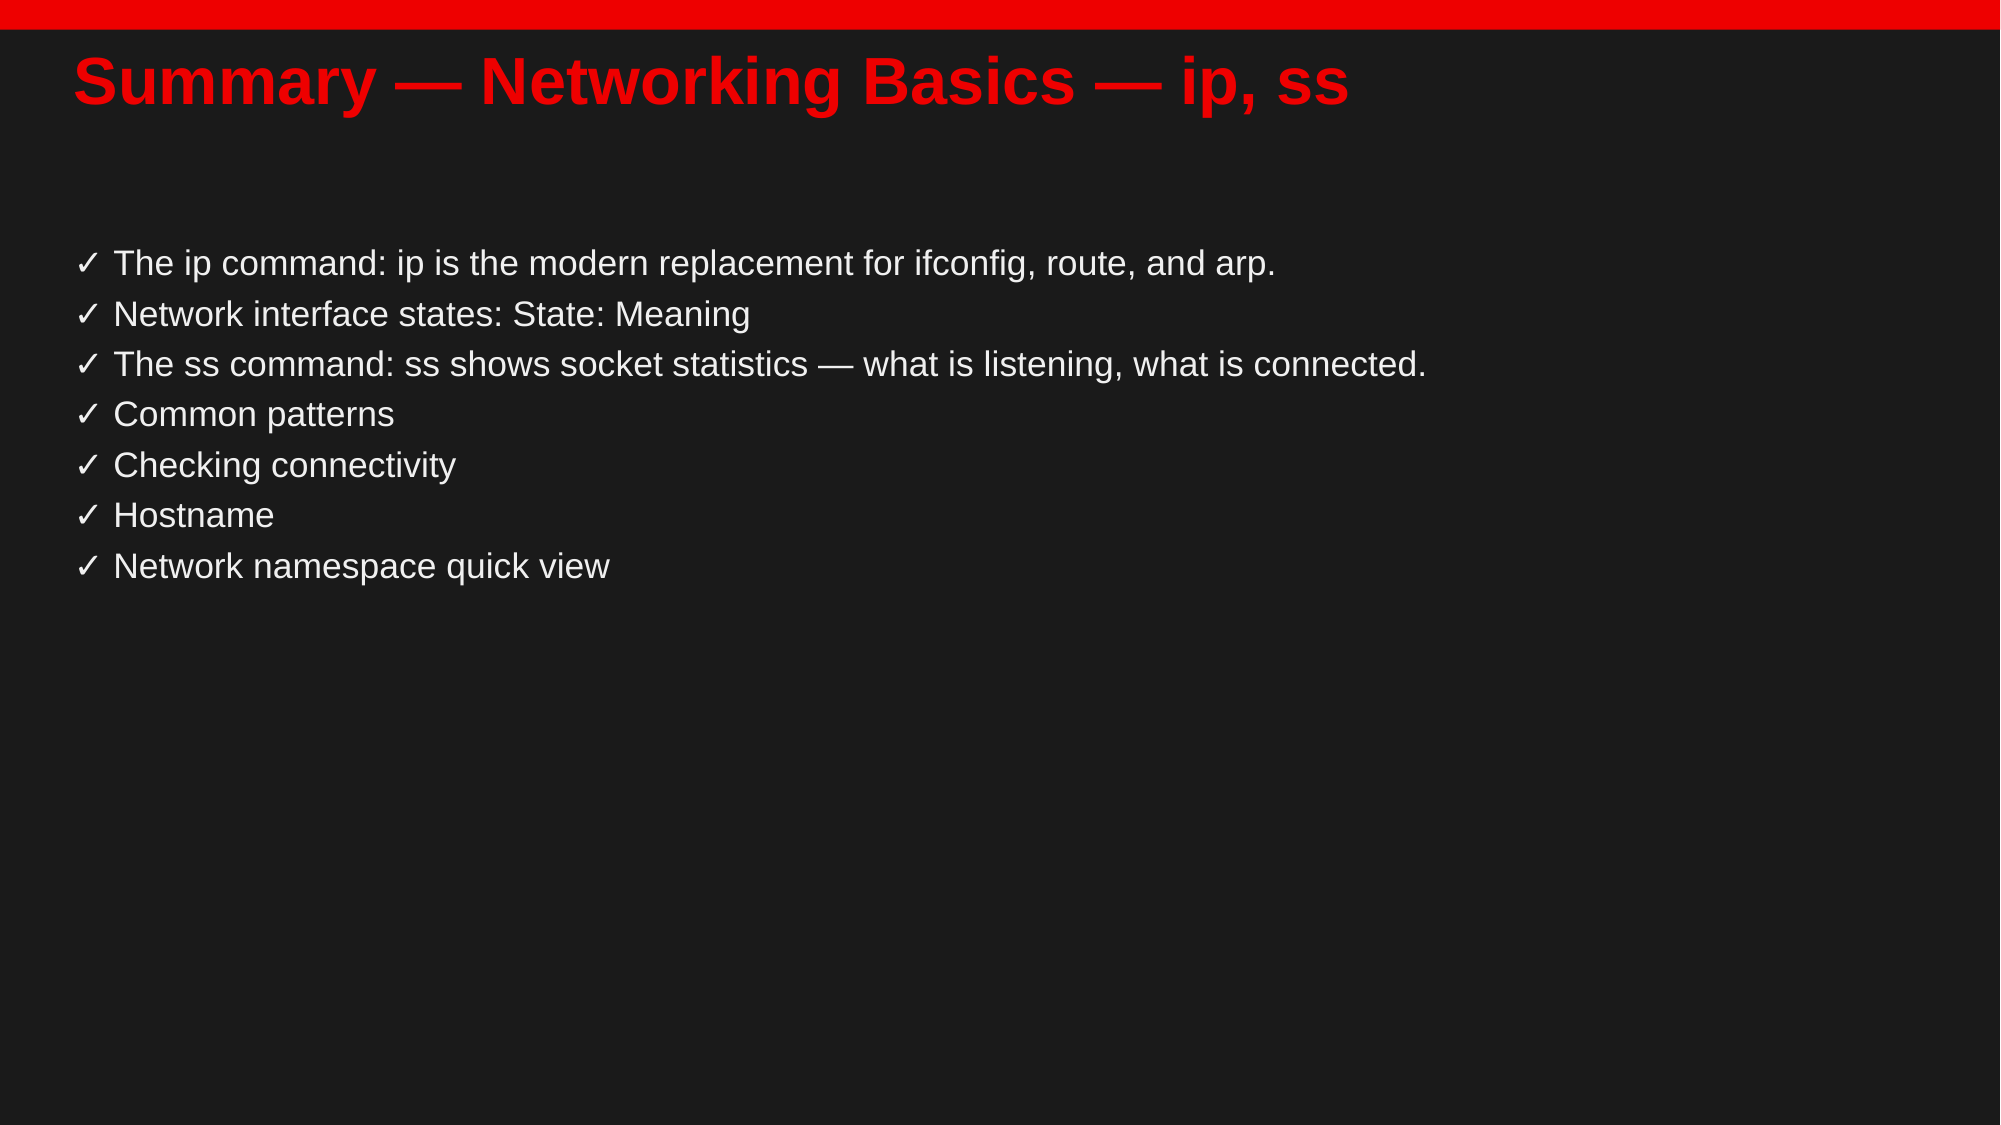

Summary — Networking Basics — ip, ss
✓ The ip command: ip is the modern replacement for ifconfig, route, and arp.
✓ Network interface states: State: Meaning
✓ The ss command: ss shows socket statistics — what is listening, what is connected.
✓ Common patterns
✓ Checking connectivity
✓ Hostname
✓ Network namespace quick view